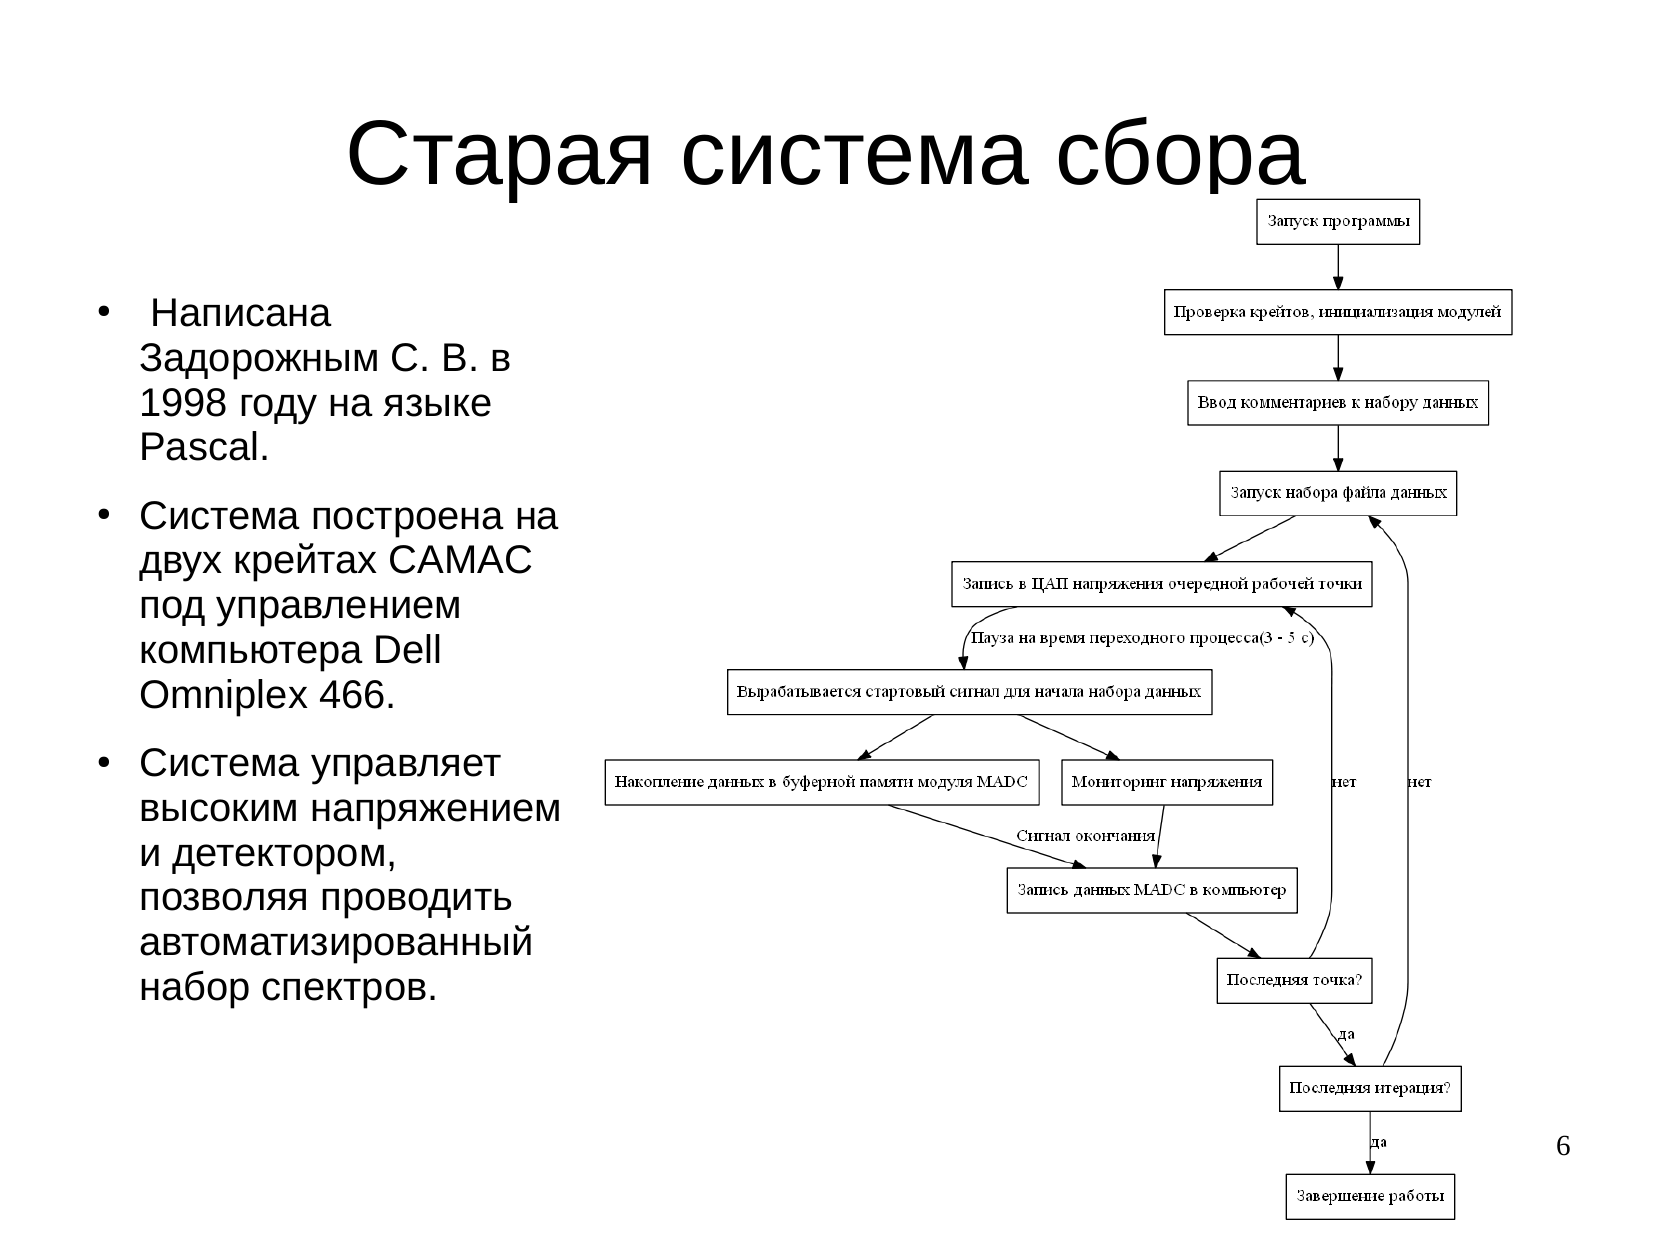

# Старая система сбора
 Написана Задорожным С. В. в 1998 году на языке Pascal.
Система построена на двух крейтах CAMAC под управлением компьютера Dell Omniplex 466.
Система управляет высоким напряжением и детектором, позволяя проводить автоматизированный набор спектров.
6